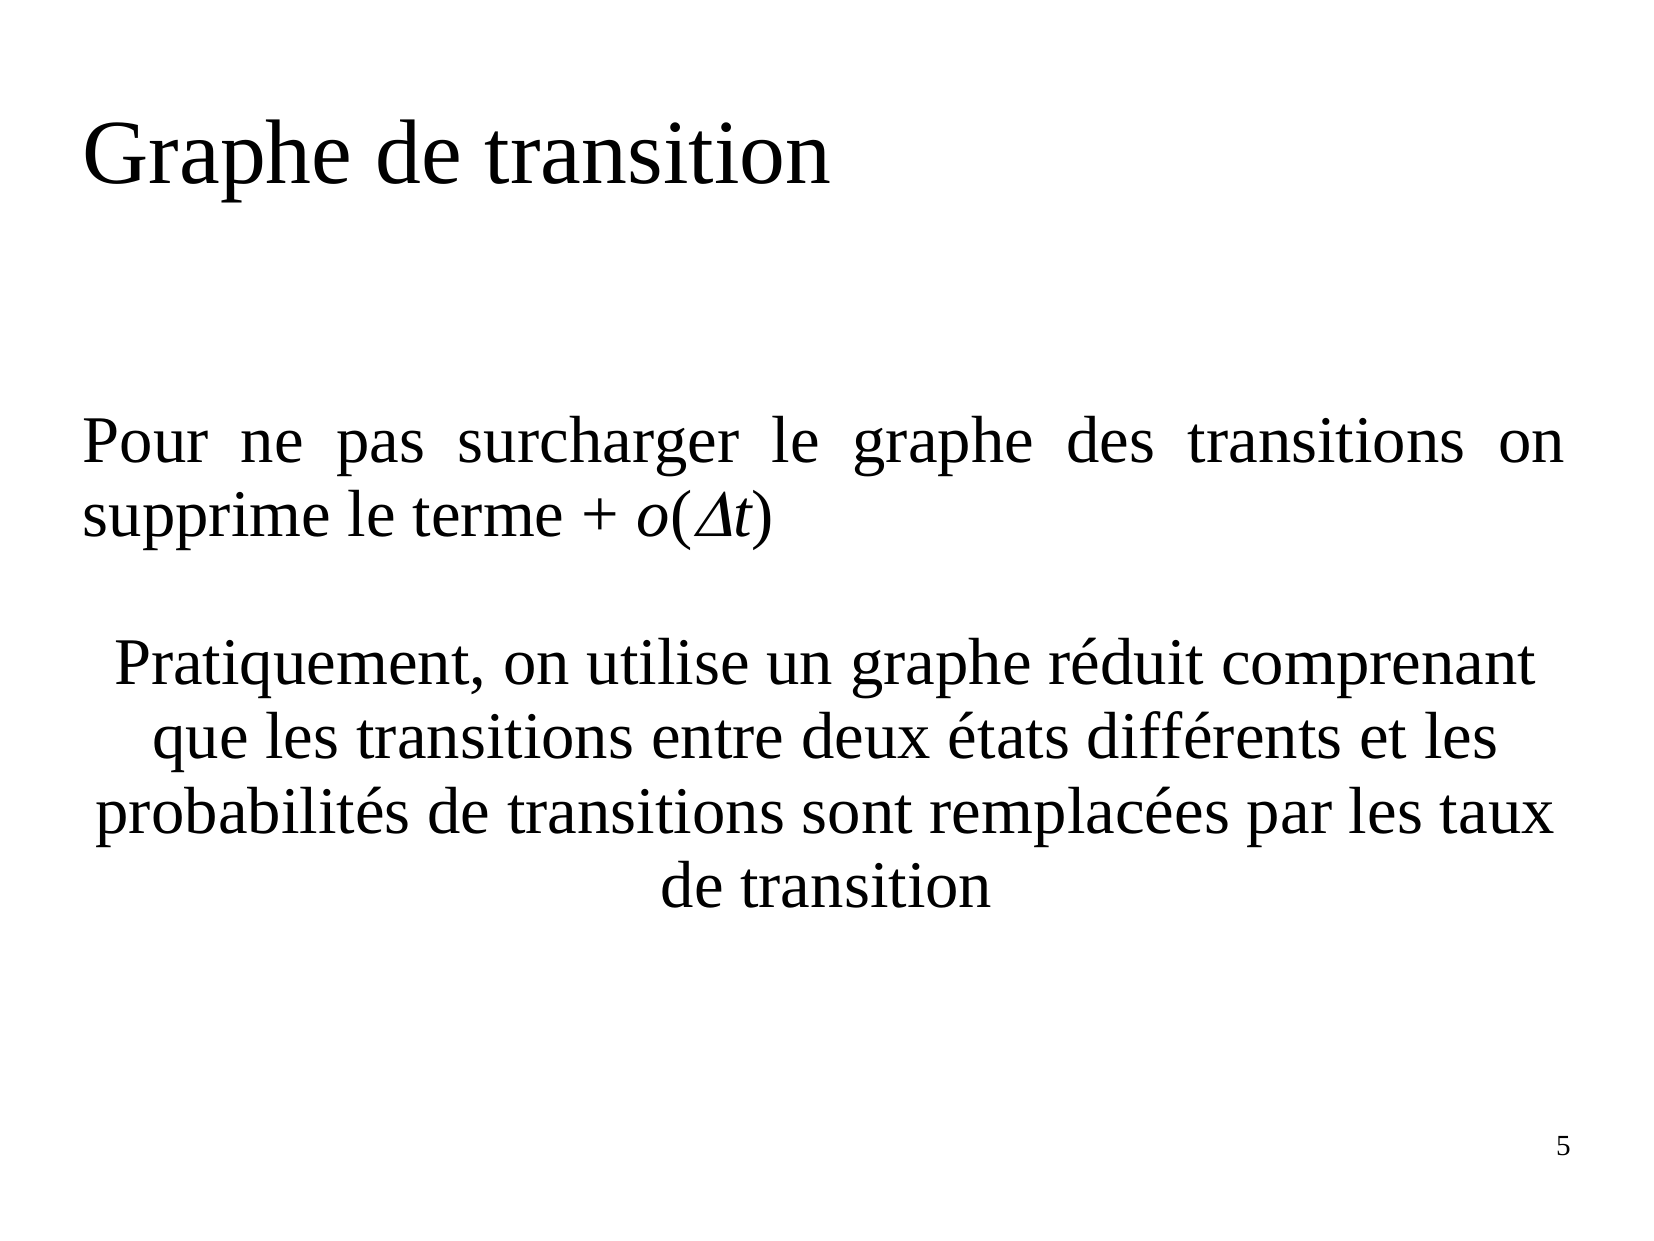

# Graphe de transition
Pour ne pas surcharger le graphe des transitions on supprime le terme + o(t)
Pratiquement, on utilise un graphe réduit comprenant que les transitions entre deux états différents et les probabilités de transitions sont remplacées par les taux de transition
5